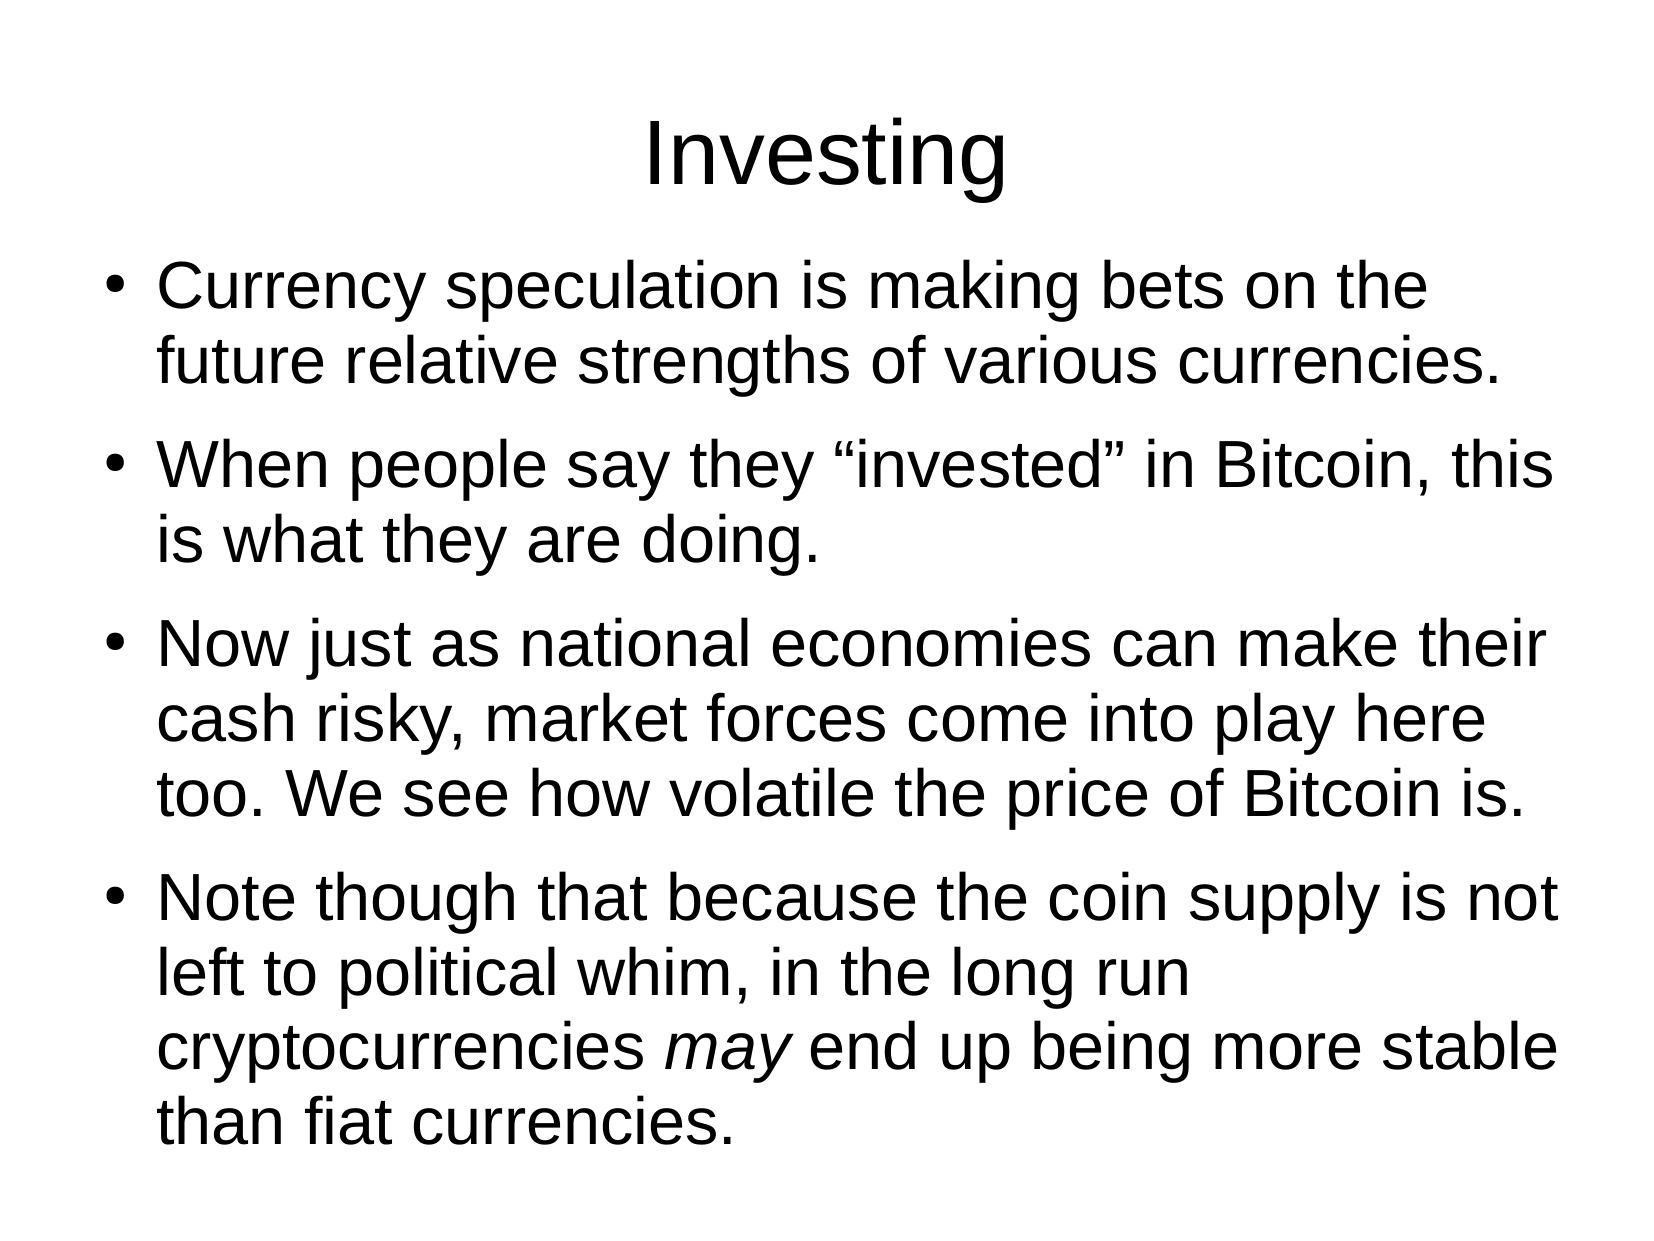

# Investing
Currency speculation is making bets on the future relative strengths of various currencies.
When people say they “invested” in Bitcoin, this is what they are doing.
Now just as national economies can make their cash risky, market forces come into play here too. We see how volatile the price of Bitcoin is.
Note though that because the coin supply is not left to political whim, in the long run cryptocurrencies may end up being more stable than fiat currencies.